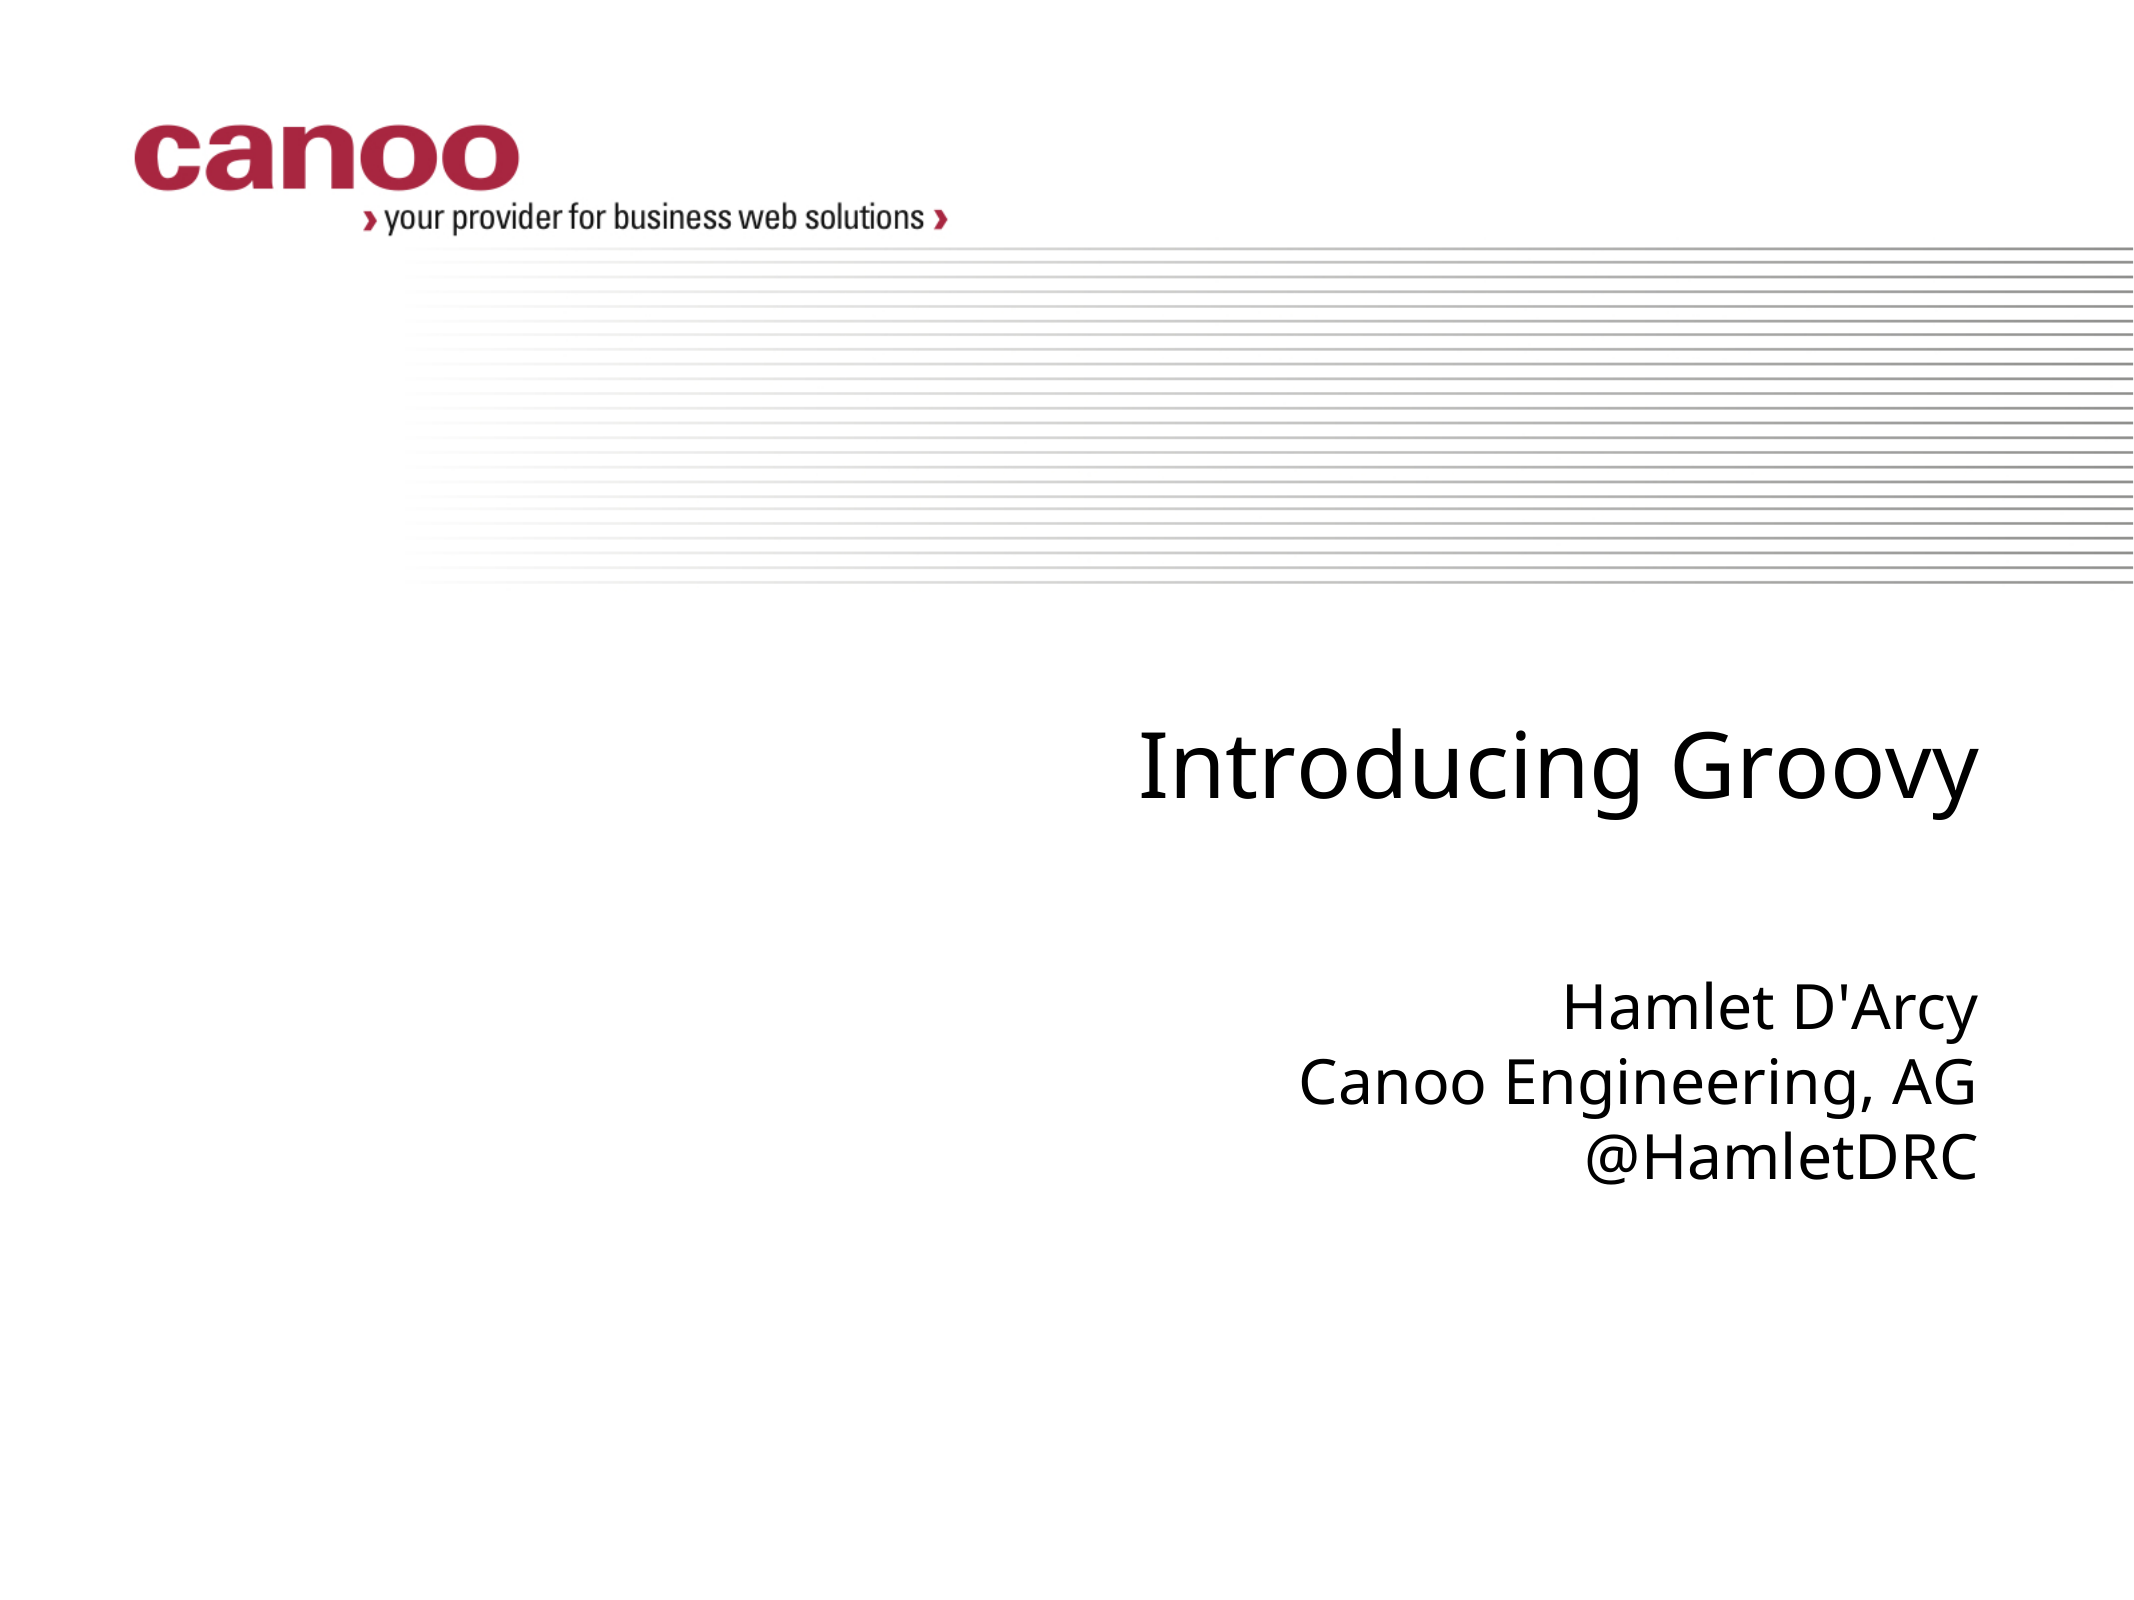

# Introducing Groovy Hamlet D'Arcy Canoo Engineering, AG @HamletDRC